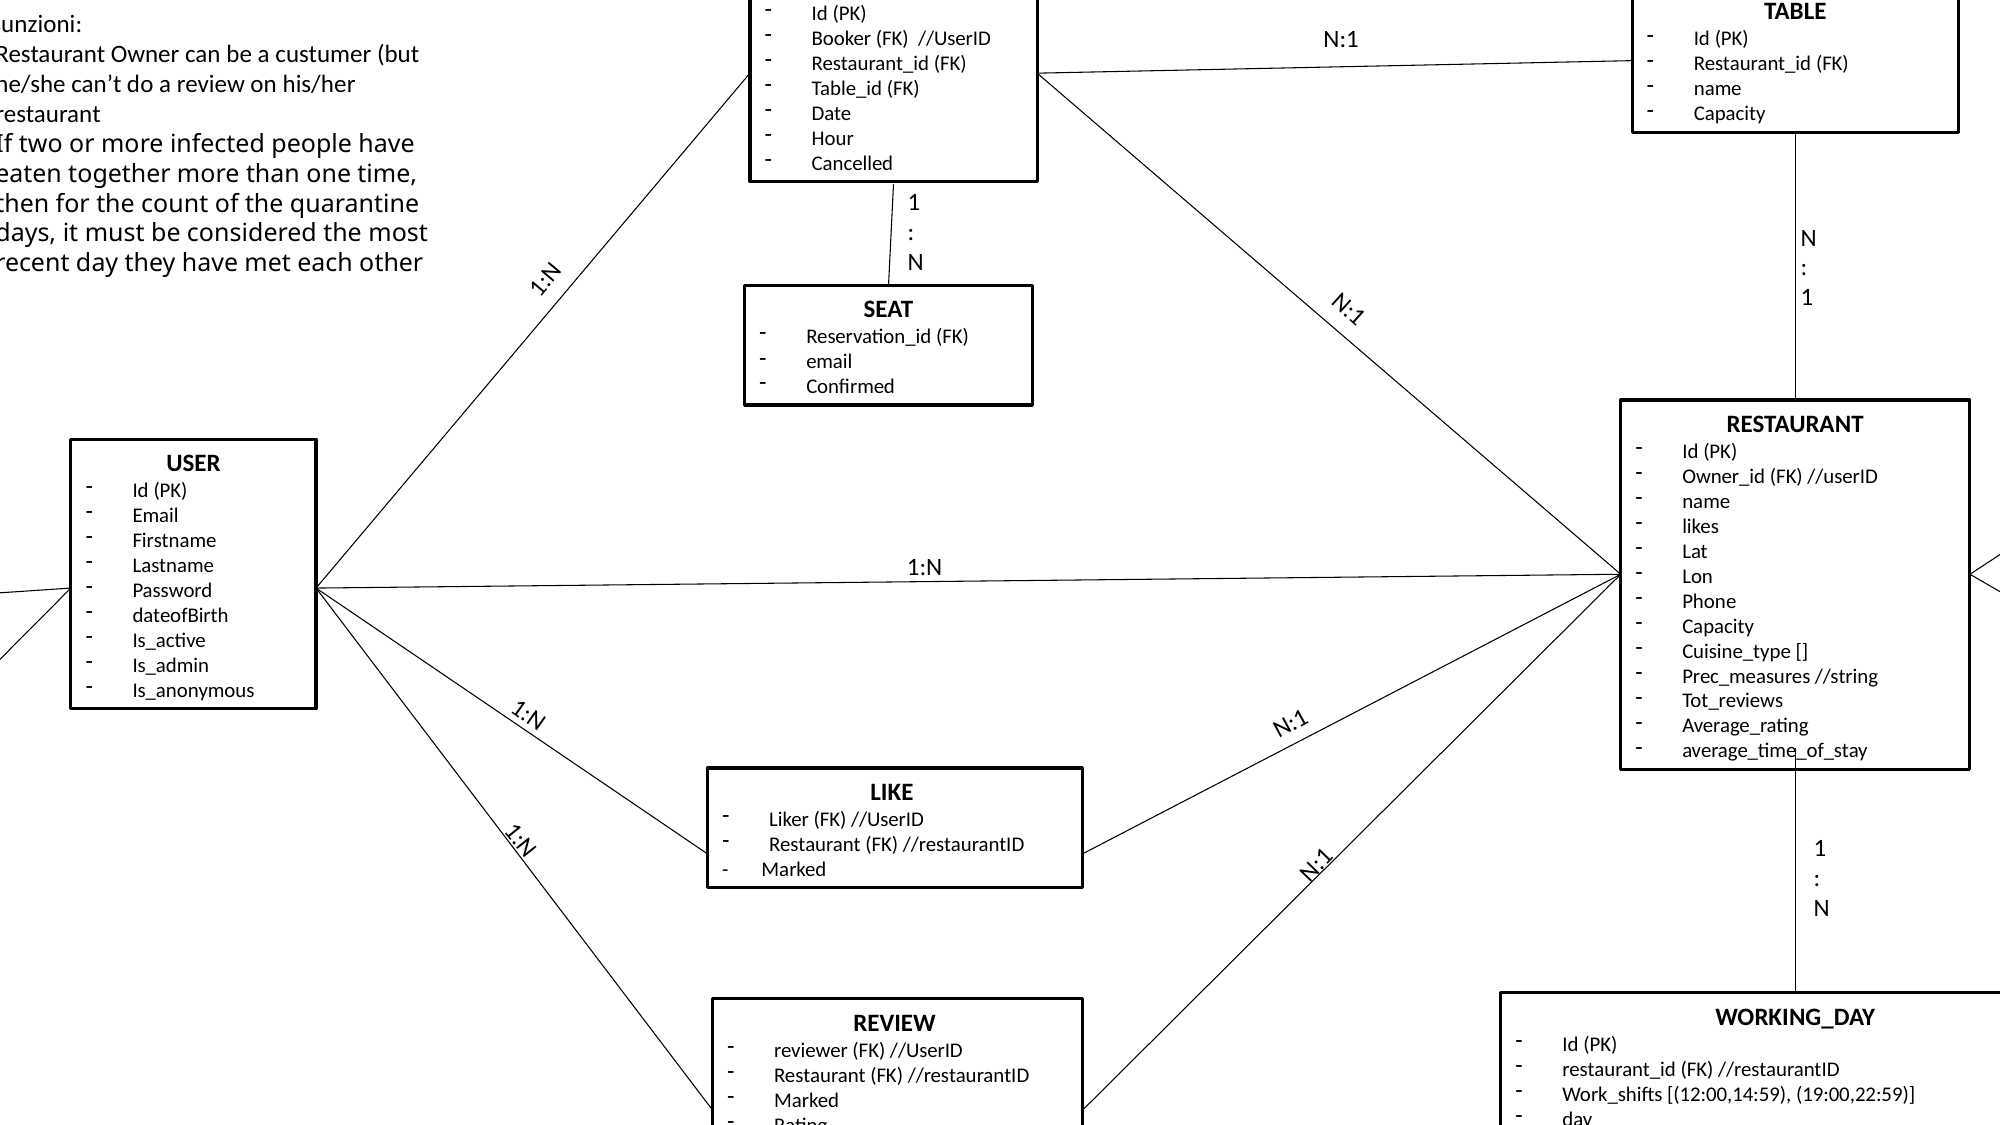

Assunzioni:
Restaurant Owner can be a custumer (but he/she can’t do a review on his/her restaurant
If two or more infected people have eaten together more than one time, then for the count of the quarantine days, it must be considered the most recent day they have met each other
RESERVATION
Id (PK)
Booker (FK) //UserID
Restaurant_id (FK)
Table_id (FK)
Date
Hour
Cancelled
TABLE
Id (PK)
Restaurant_id (FK)
name
Capacity
N:1
1
:
N
N
:
1
1:N
SEAT
Reservation_id (FK)
email
Confirmed
N:1
PHOTO
Id (PK)
Restaurant (FK) //restaurantID
Path
Description
RESTAURANT
Id (PK)
Owner_id (FK) //userID
name
likes
Lat
Lon
Phone
Capacity
Cuisine_type []
Prec_measures //string
Tot_reviews
Average_rating
average_time_of_stay
USER
Id (PK)
Email
Firstname
Lastname
Password
dateofBirth
Is_active
Is_admin
Is_anonymous
1:N
QUARANTINE
User_id (FK)
Start_date
End_date
in_observation (true = can’t book)
1:N
N:1
1:N
DISHES
Id (PK)
Restaurant (FK) //restaurantID
price
Name
Ingredients
N:1
1:N
N:1
LIKE
Liker (FK) //UserID
Restaurant (FK) //restaurantID
- Marked
NOTIFICATION
User_id (FK)
Message
Pending
Type (Email, app)
Date
1
:
N
1:N
N:1
WORKING_DAY
Id (PK)
restaurant_id (FK) //restaurantID
Work_shifts [(12:00,14:59), (19:00,22:59)]
day
REVIEW
reviewer (FK) //UserID
Restaurant (FK) //restaurantID
Marked
Rating
Comment
Date